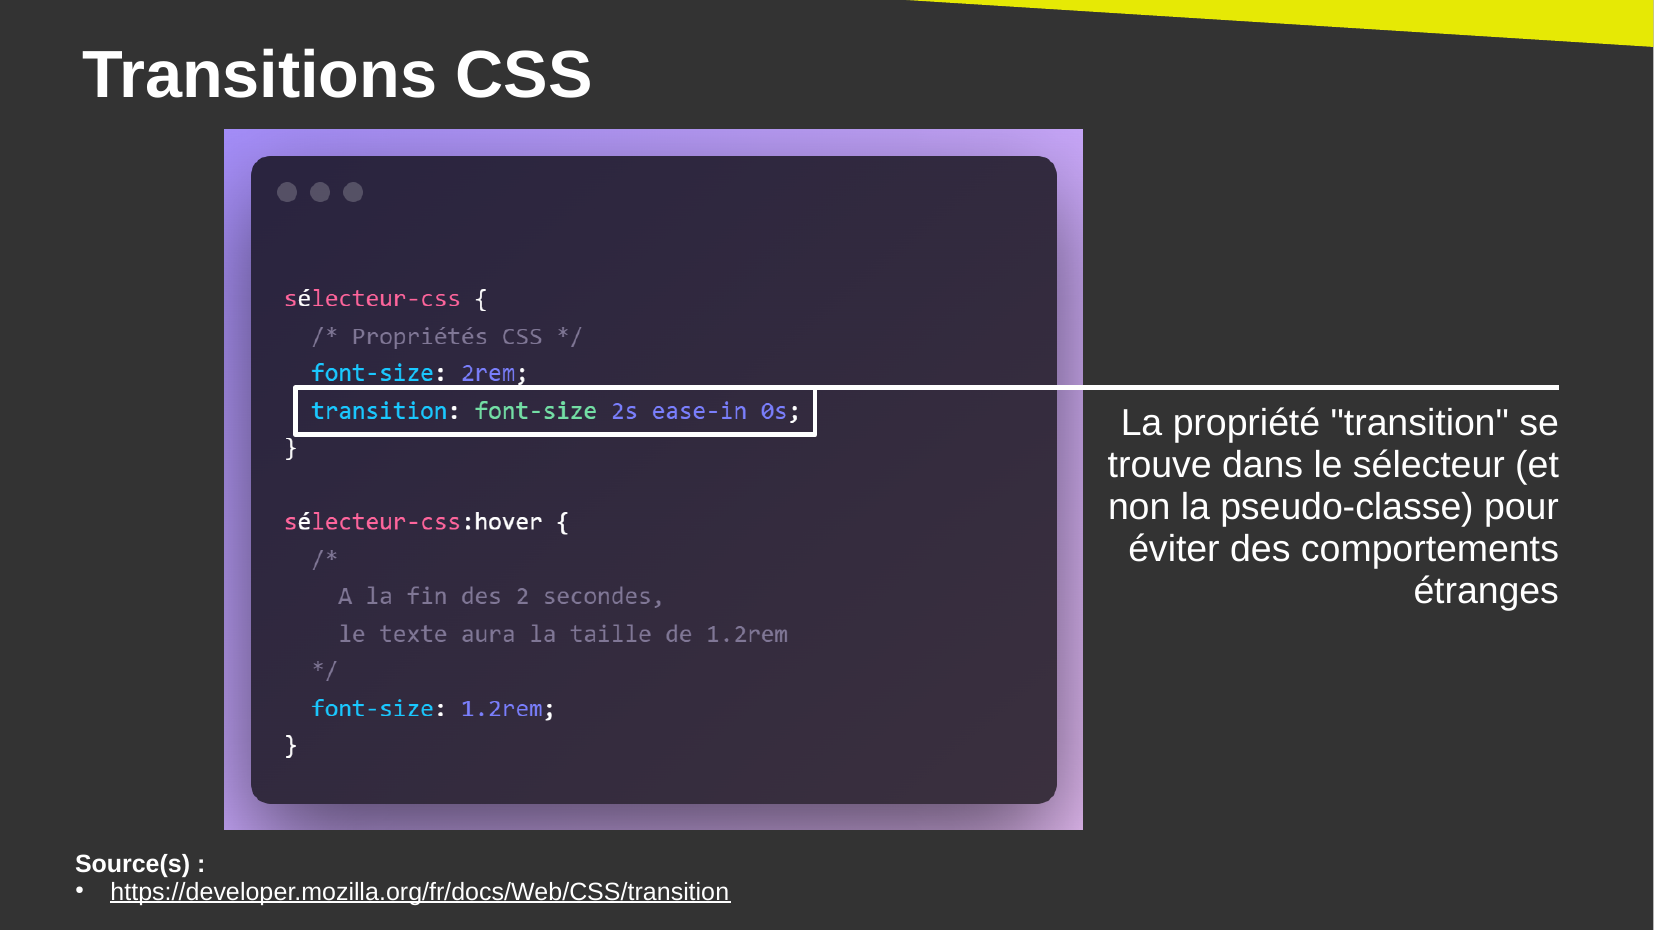

# Transitions CSS
La propriété "transition" se trouve dans le sélecteur (et non la pseudo-classe) pour éviter des comportements étranges
Source(s) :
https://developer.mozilla.org/fr/docs/Web/CSS/transition